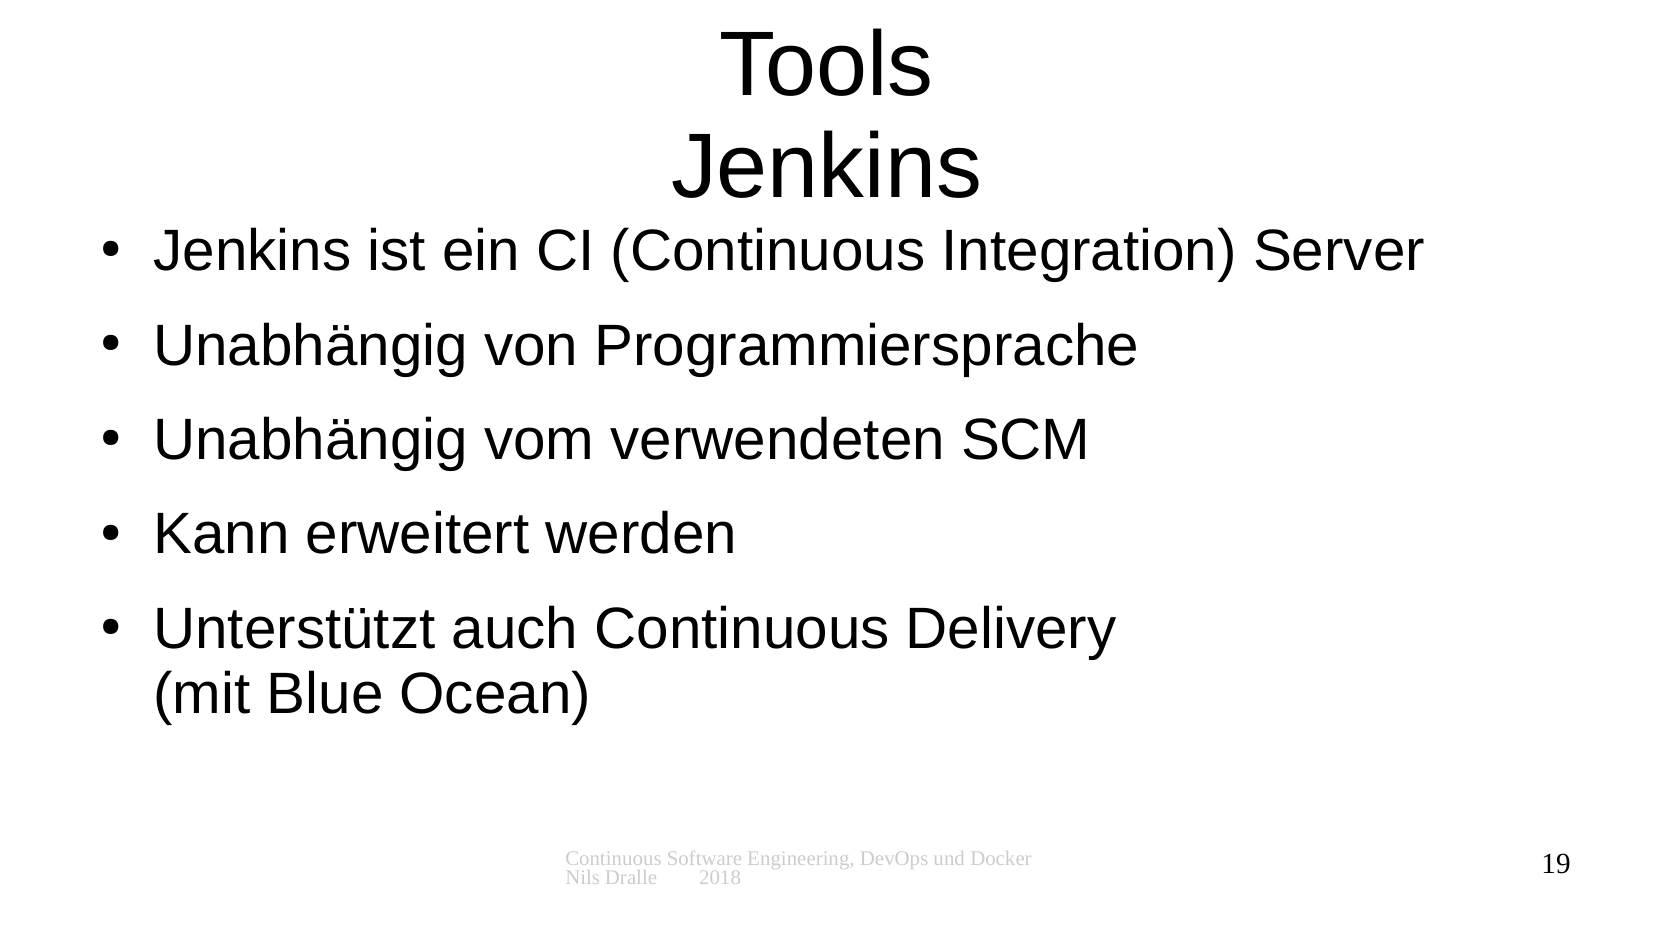

# Tools Jenkins
Jenkins ist ein CI (Continuous Integration) Server
Unabhängig von Programmiersprache
Unabhängig vom verwendeten SCM
Kann erweitert werden
Unterstützt auch Continuous Delivery 					(mit Blue Ocean)
Continuous Software Engineering, DevOps und Docker Nils Dralle 2018
19